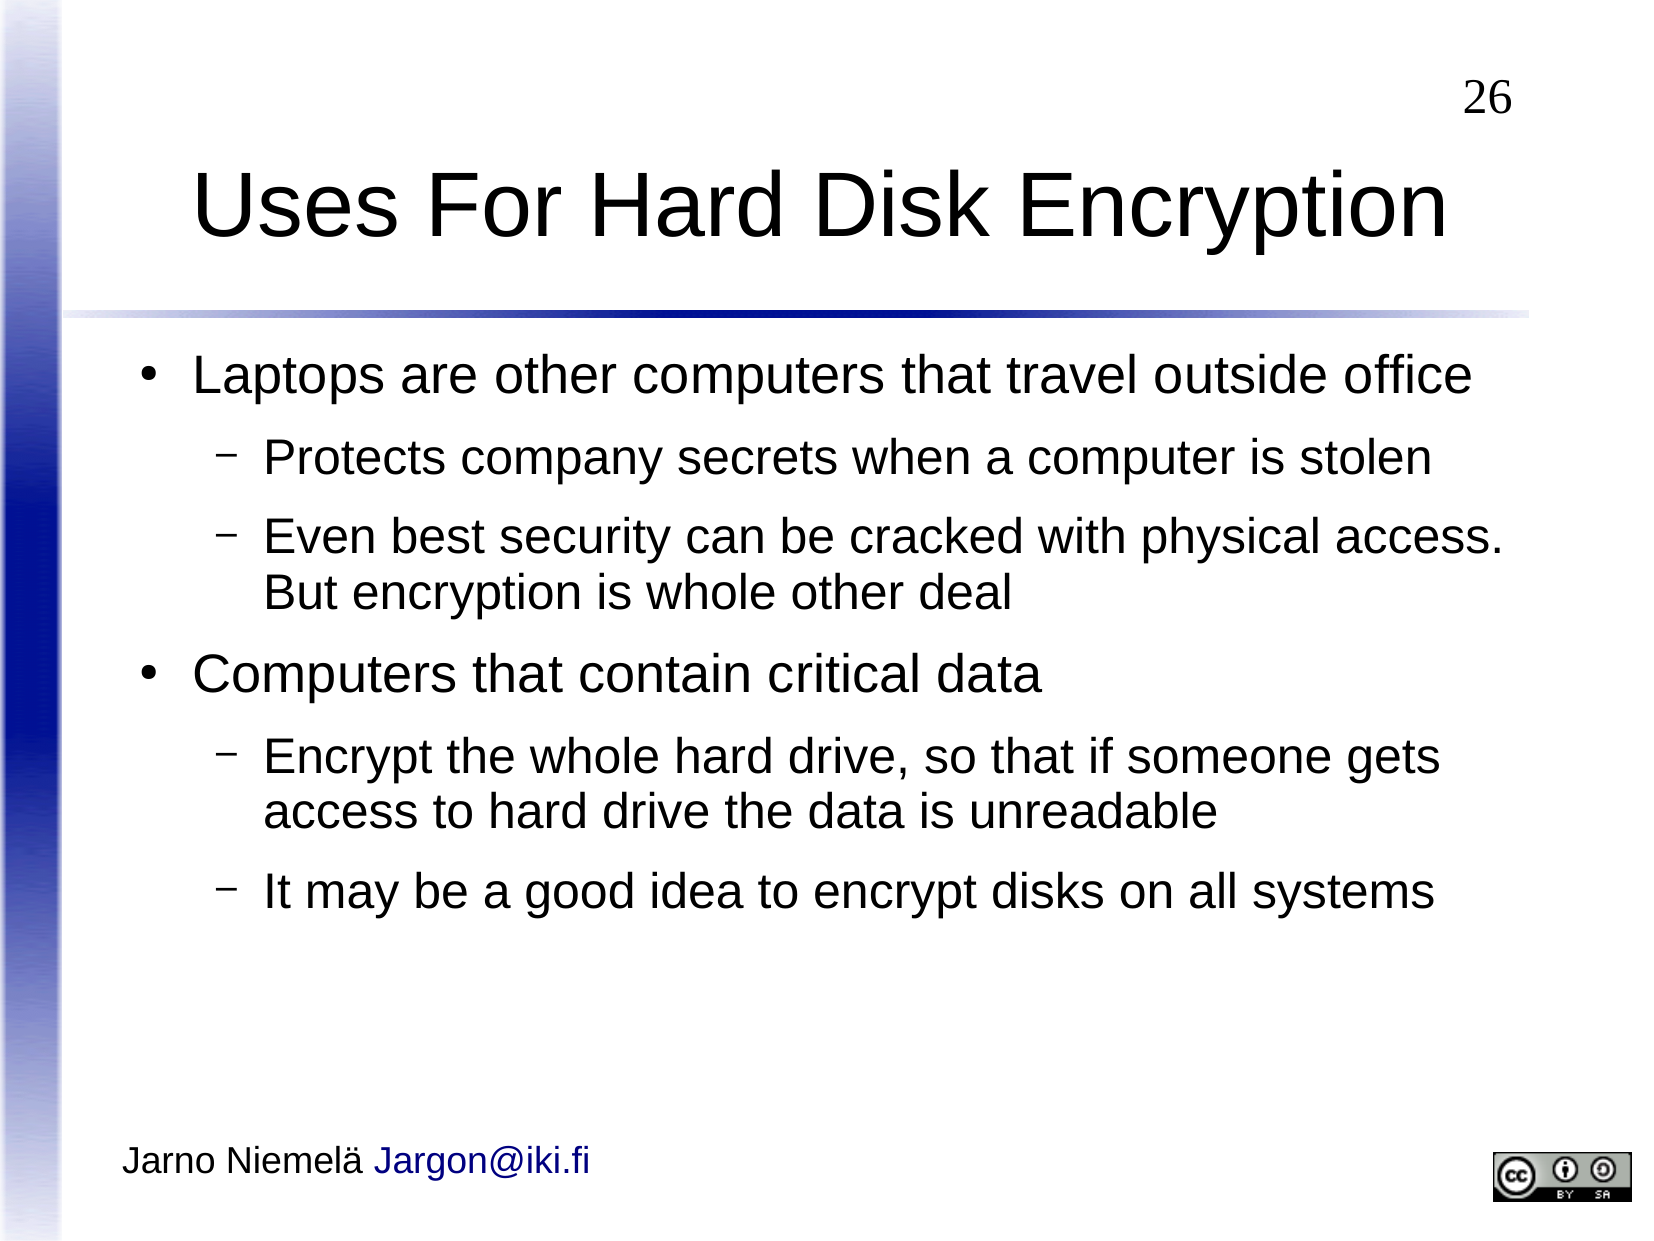

# Uses For Hard Disk Encryption
Laptops are other computers that travel outside office
Protects company secrets when a computer is stolen
Even best security can be cracked with physical access. But encryption is whole other deal
Computers that contain critical data
Encrypt the whole hard drive, so that if someone gets access to hard drive the data is unreadable
It may be a good idea to encrypt disks on all systems